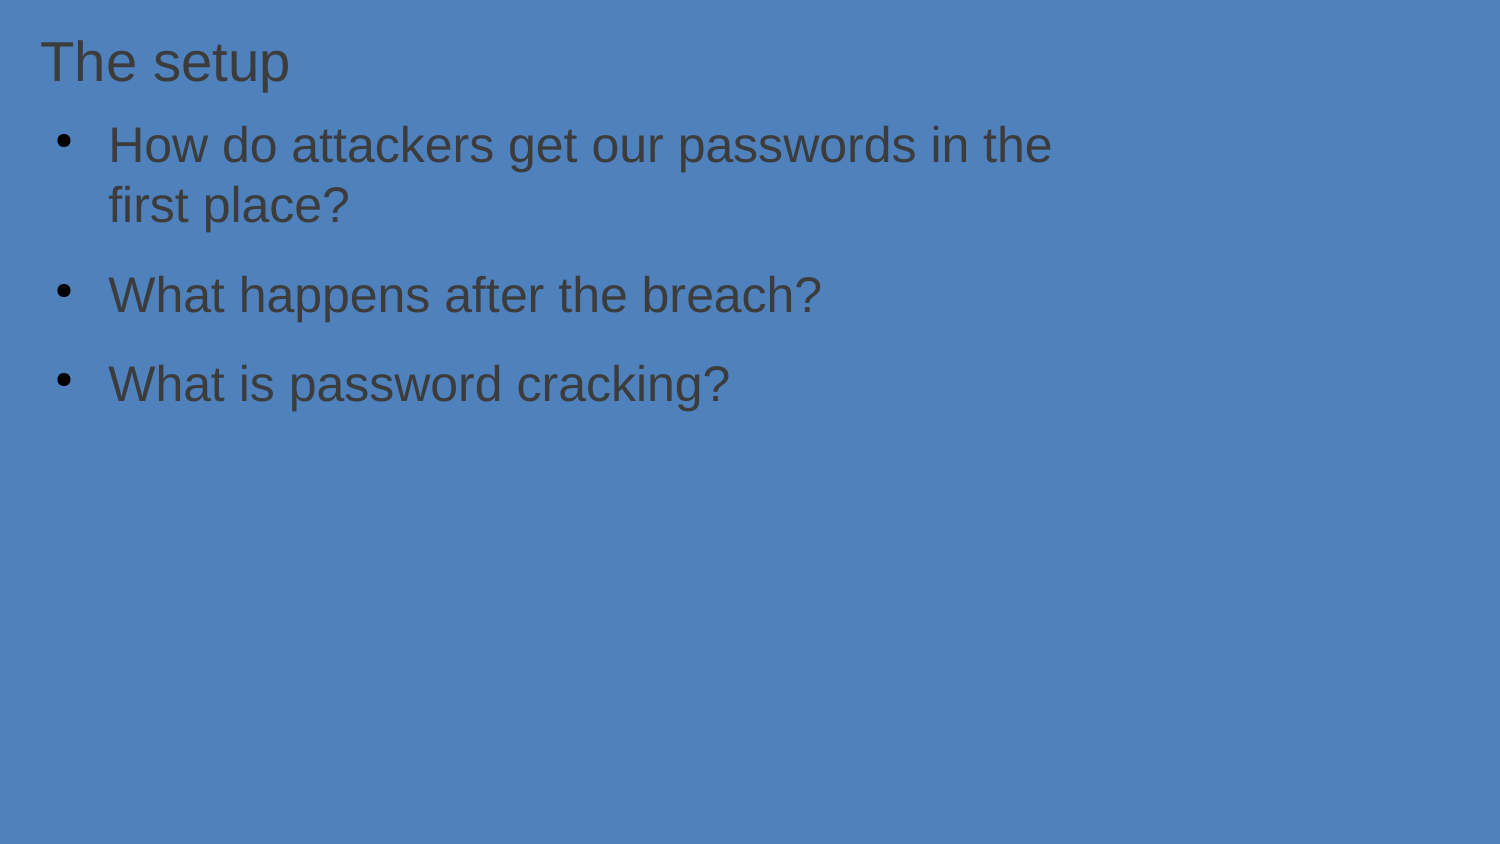

# The setup
How do attackers get our passwords in the first place?
What happens after the breach?
What is password cracking?